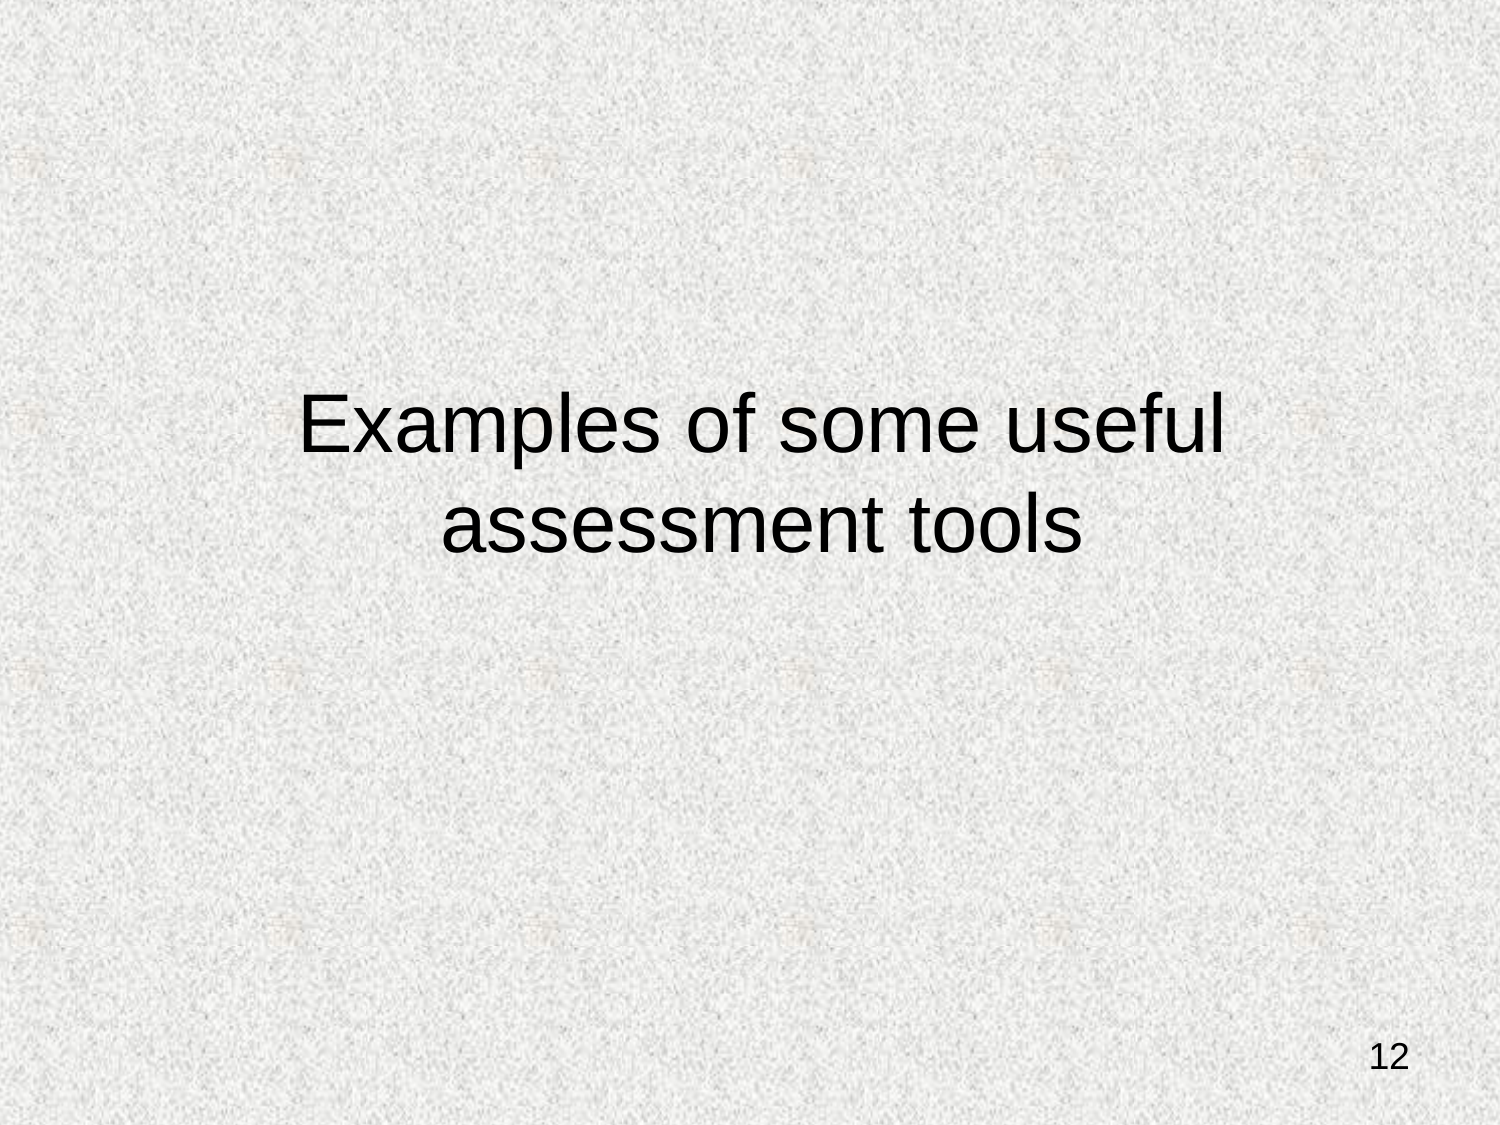

# Examples of some useful assessment tools
12